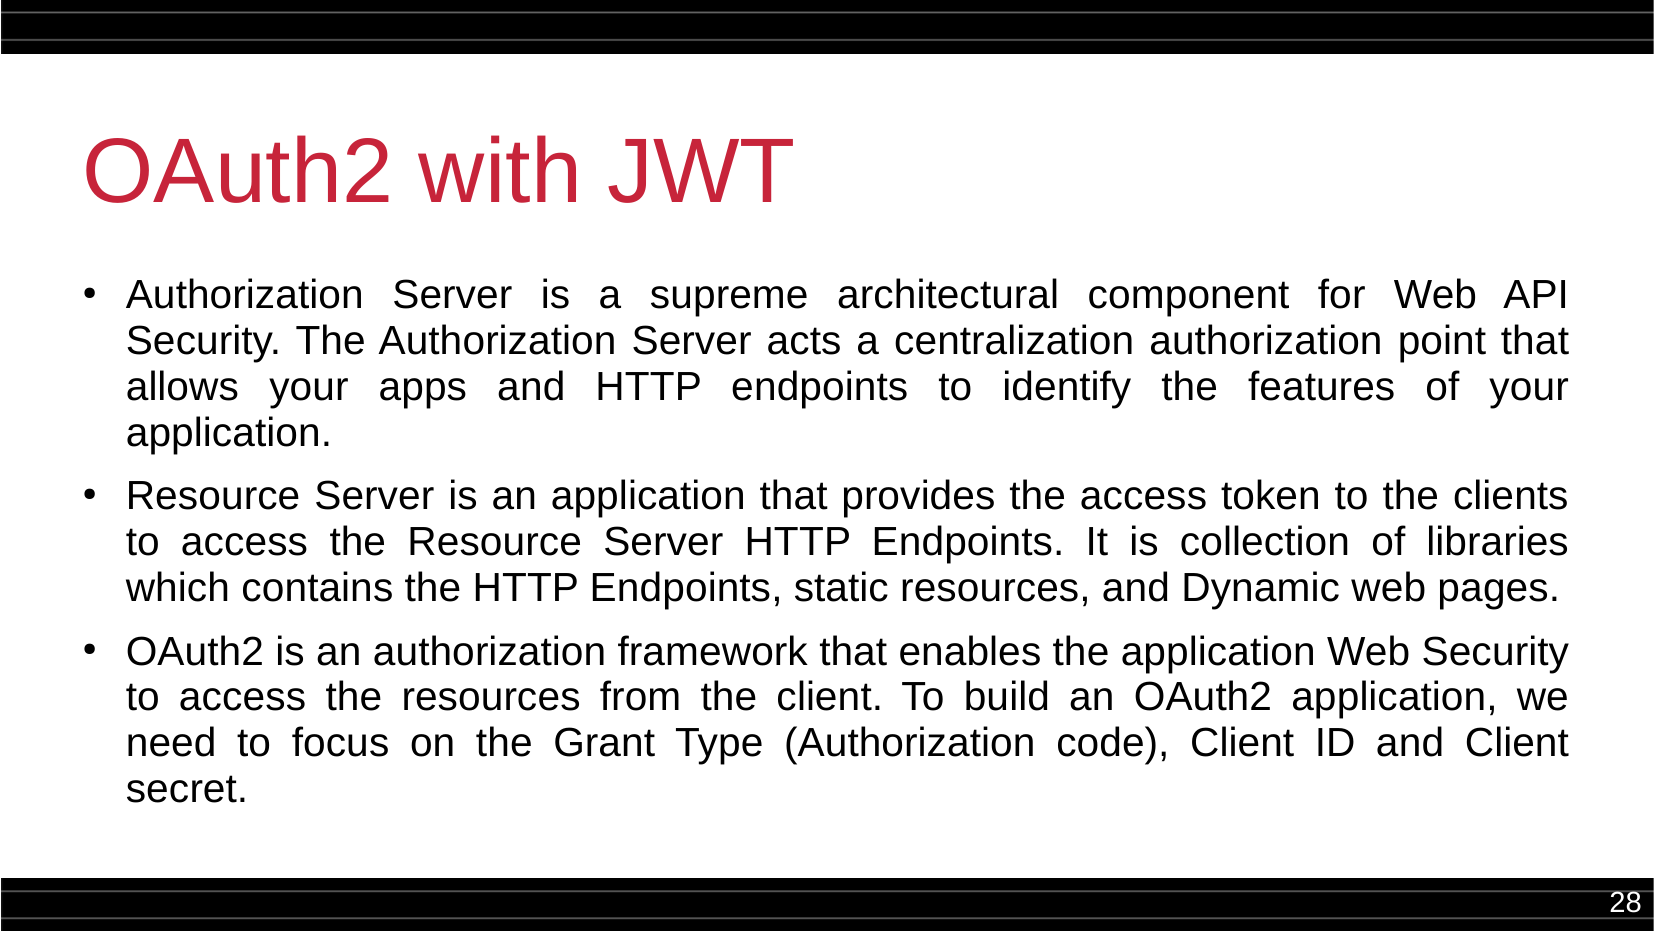

# OAuth2 with JWT
Authorization Server is a supreme architectural component for Web API Security. The Authorization Server acts a centralization authorization point that allows your apps and HTTP endpoints to identify the features of your application.
Resource Server is an application that provides the access token to the clients to access the Resource Server HTTP Endpoints. It is collection of libraries which contains the HTTP Endpoints, static resources, and Dynamic web pages.
OAuth2 is an authorization framework that enables the application Web Security to access the resources from the client. To build an OAuth2 application, we need to focus on the Grant Type (Authorization code), Client ID and Client secret.